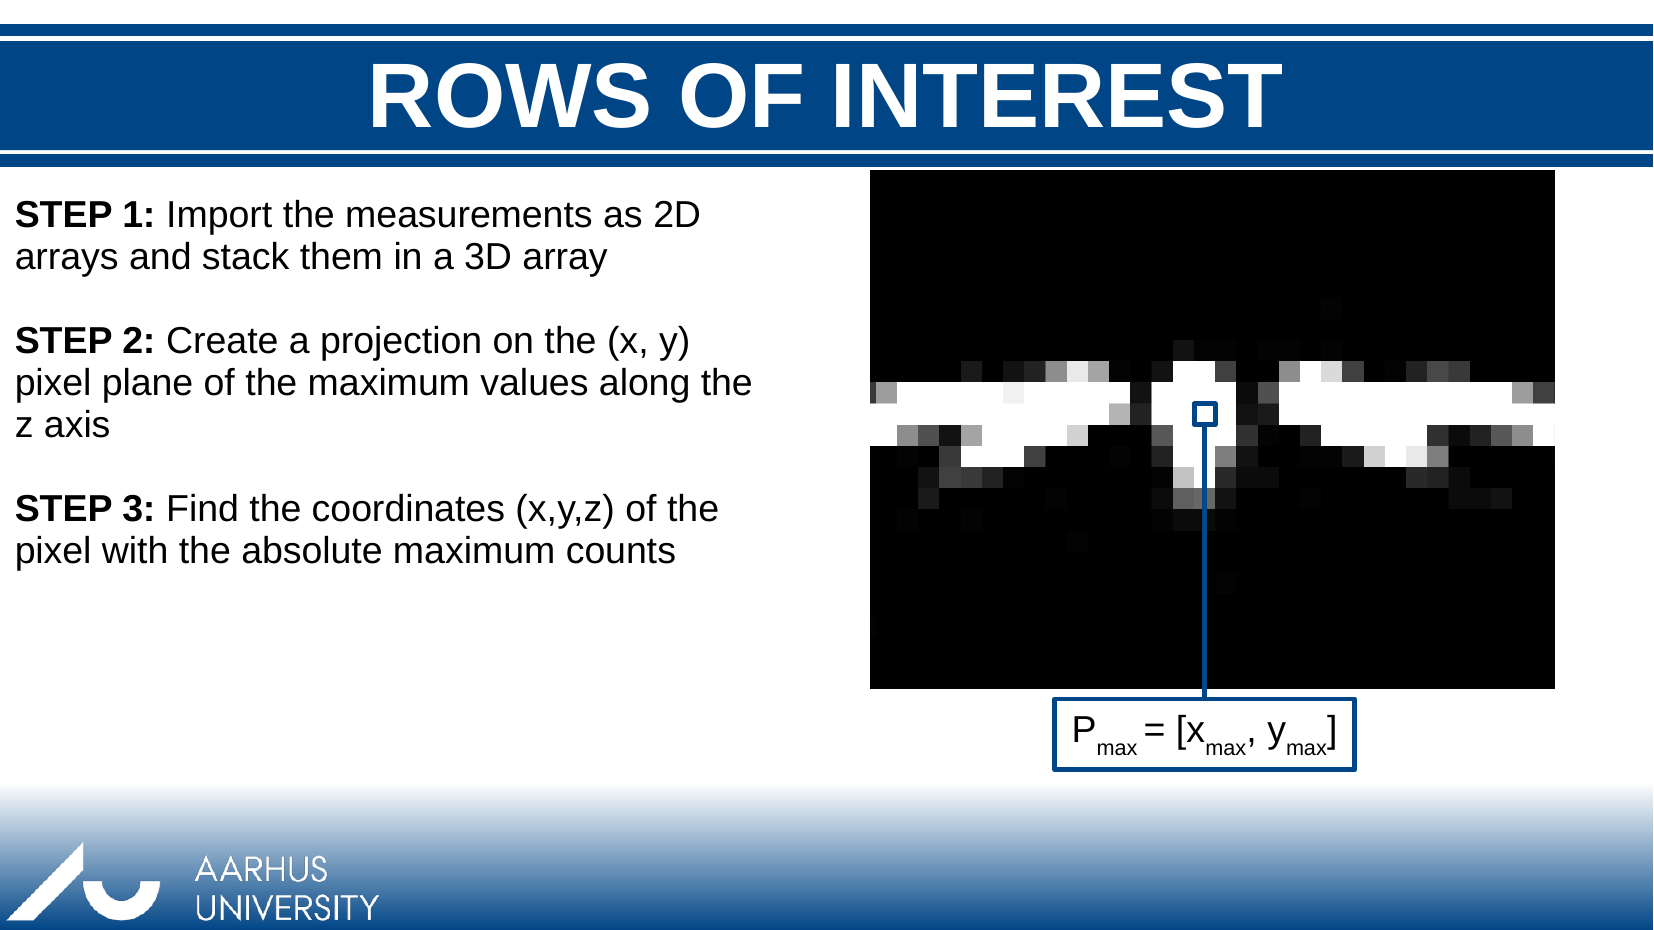

# ROWS OF INTEREST
STEP 1: Import the measurements as 2D arrays and stack them in a 3D array
STEP 2: Create a projection on the (x, y) pixel plane of the maximum values along the z axis
STEP 3: Find the coordinates (x,y,z) of the pixel with the absolute maximum counts
Pmax = [xmax, ymax]